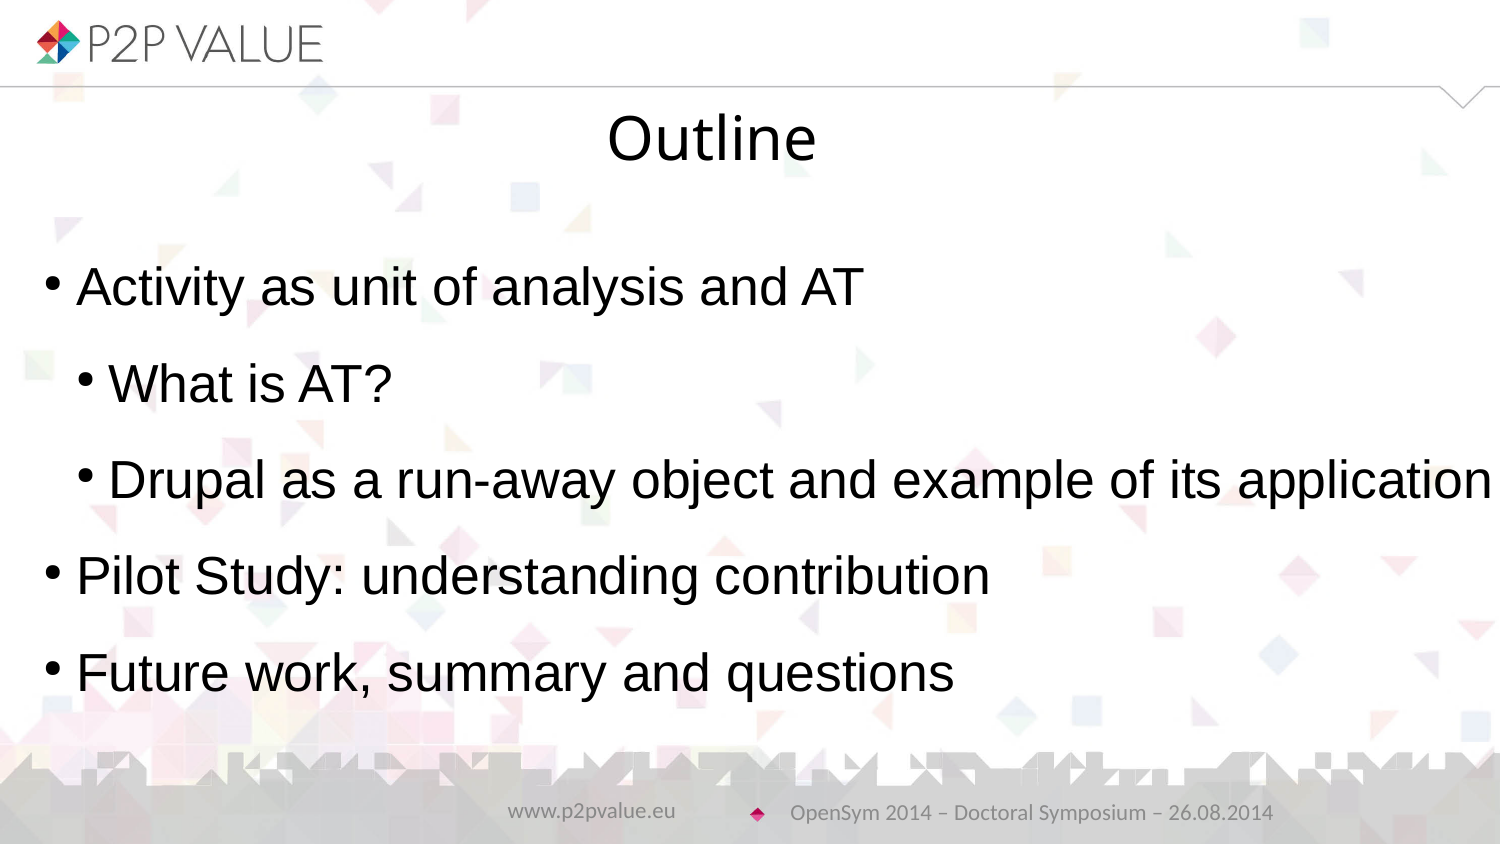

# Outline
Activity as unit of analysis and AT
What is AT?
Drupal as a run-away object and example of its application
Pilot Study: understanding contribution
Future work, summary and questions
OpenSym 2014 – Doctoral Symposium – 26.08.2014
www.p2pvalue.eu